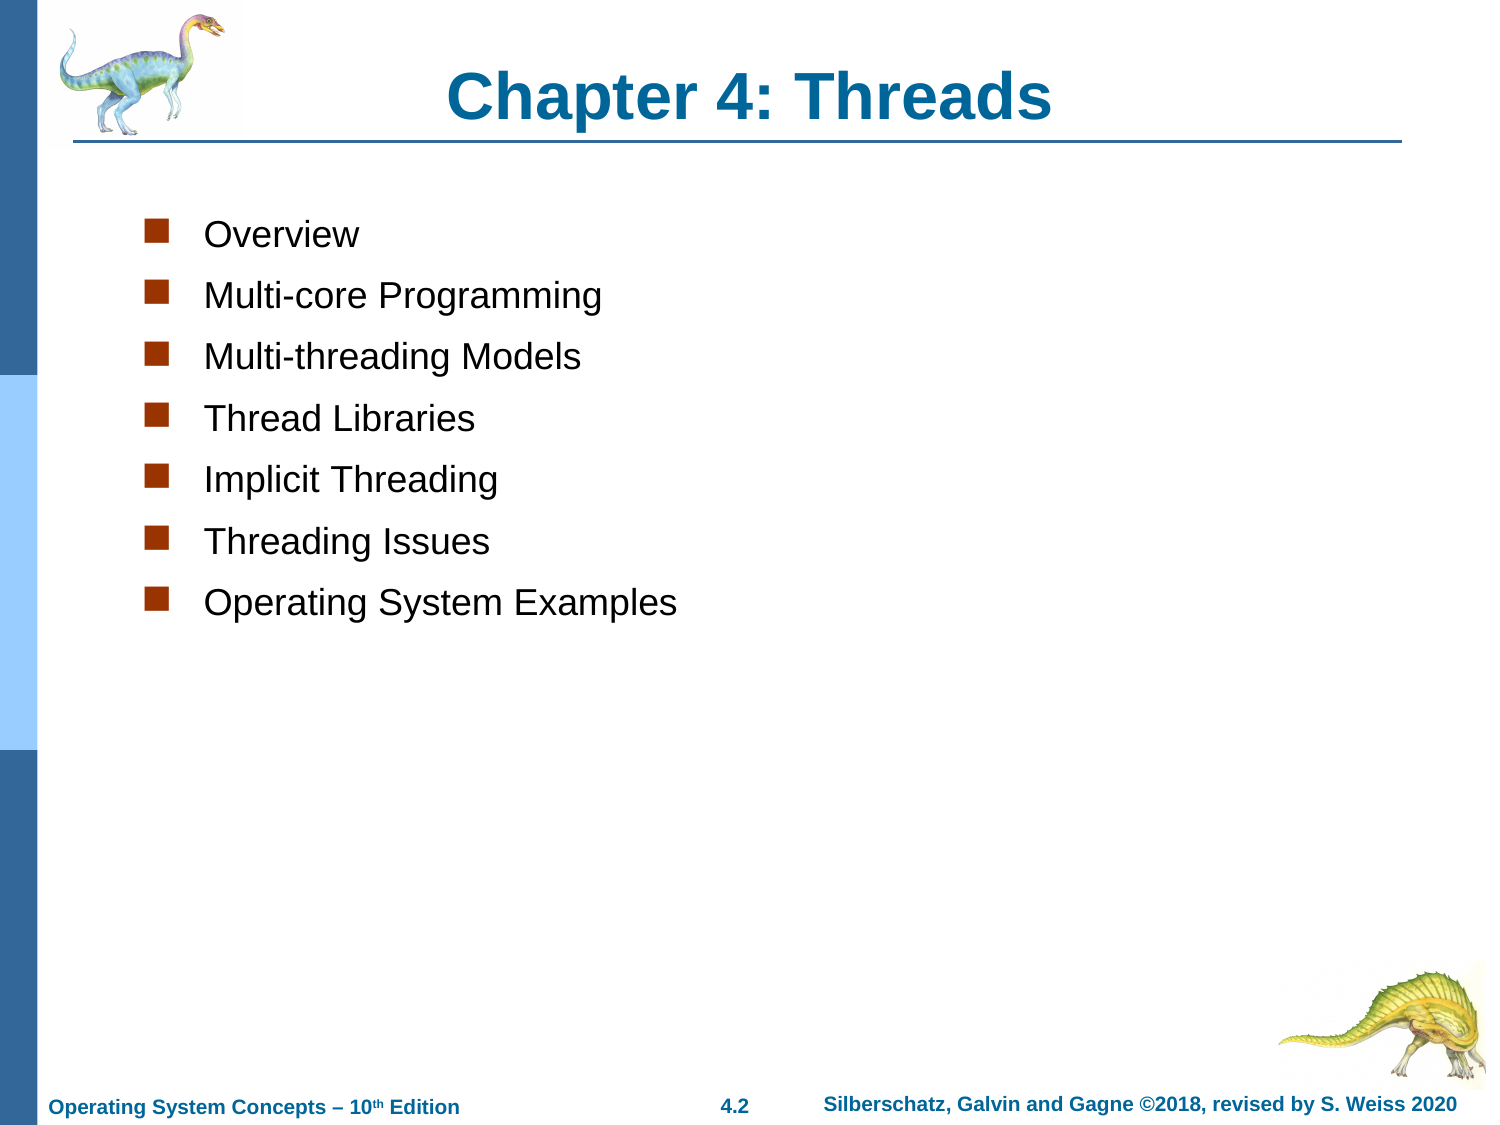

# Chapter 4: Threads
Overview
Multi-core Programming
Multi-threading Models
Thread Libraries
Implicit Threading
Threading Issues
Operating System Examples